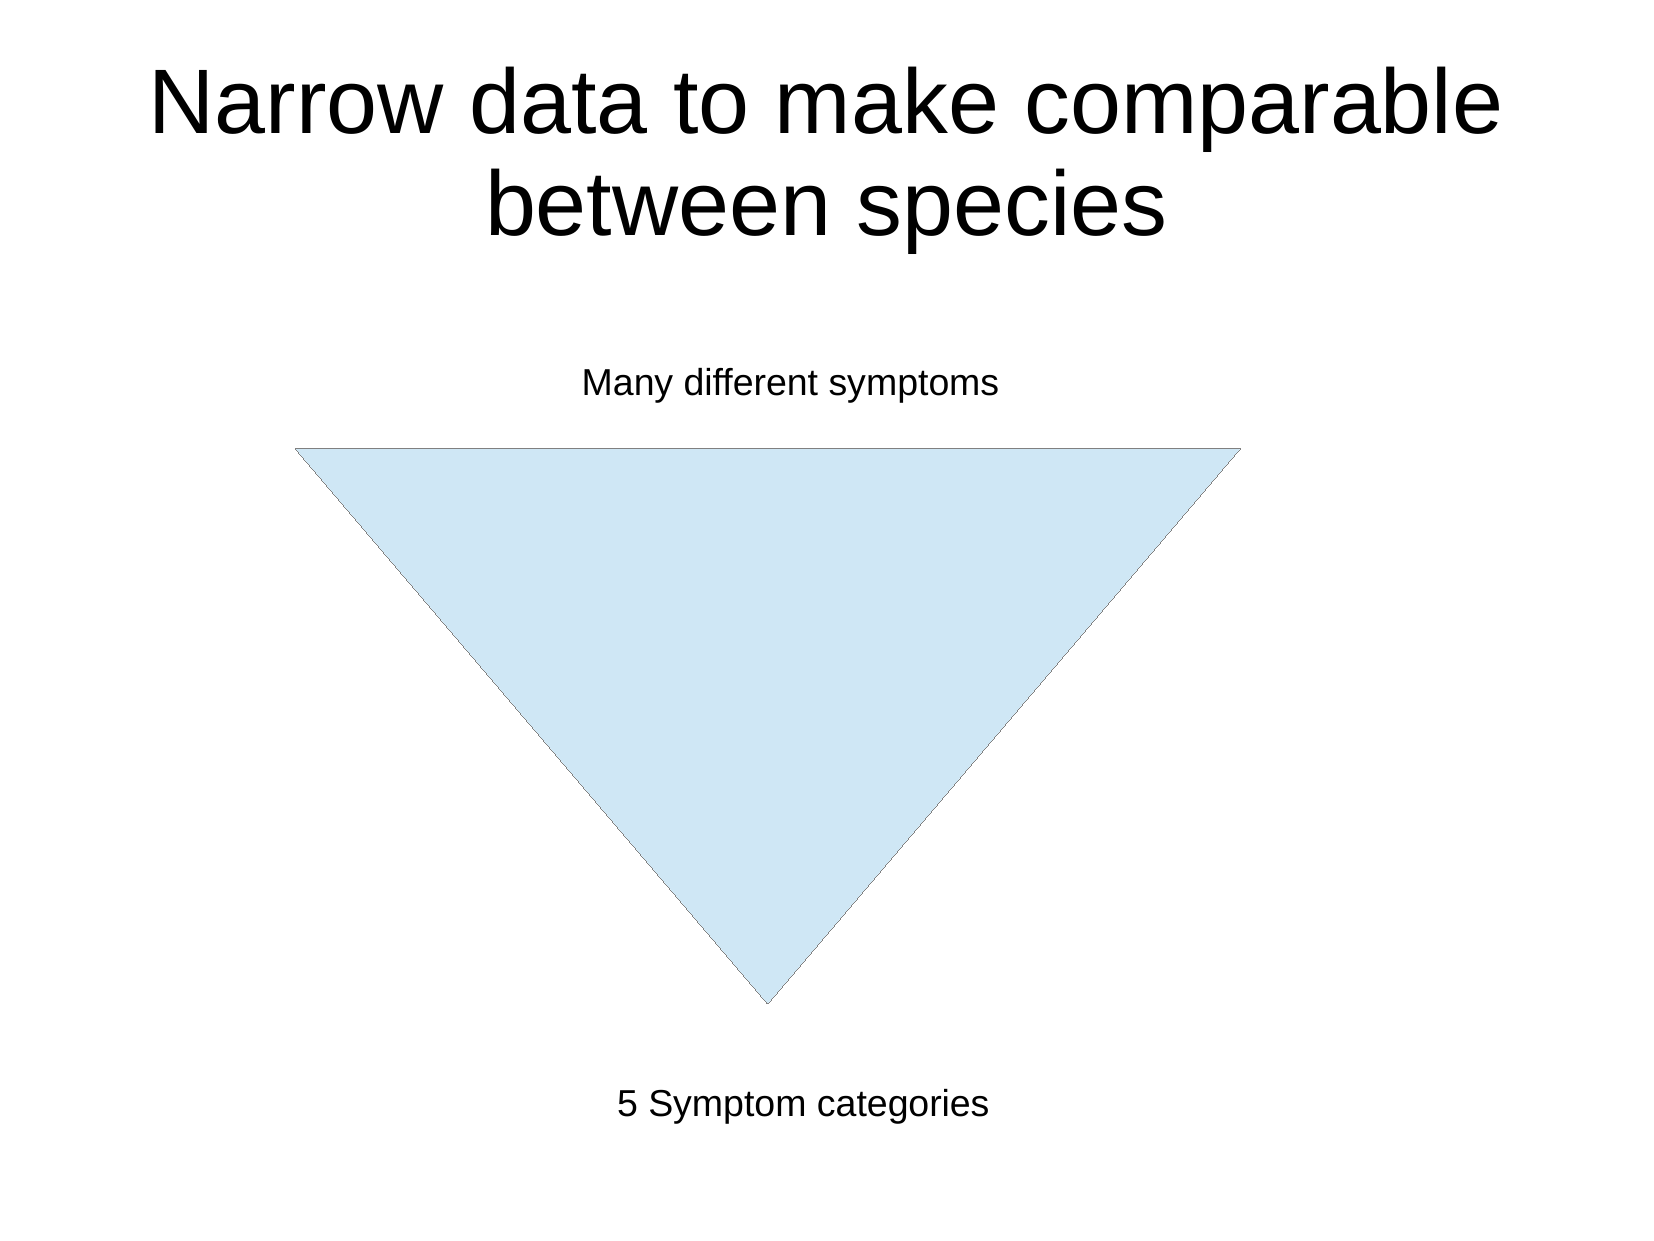

# Narrow data to make comparable between species
Many different symptoms
5 Symptom categories